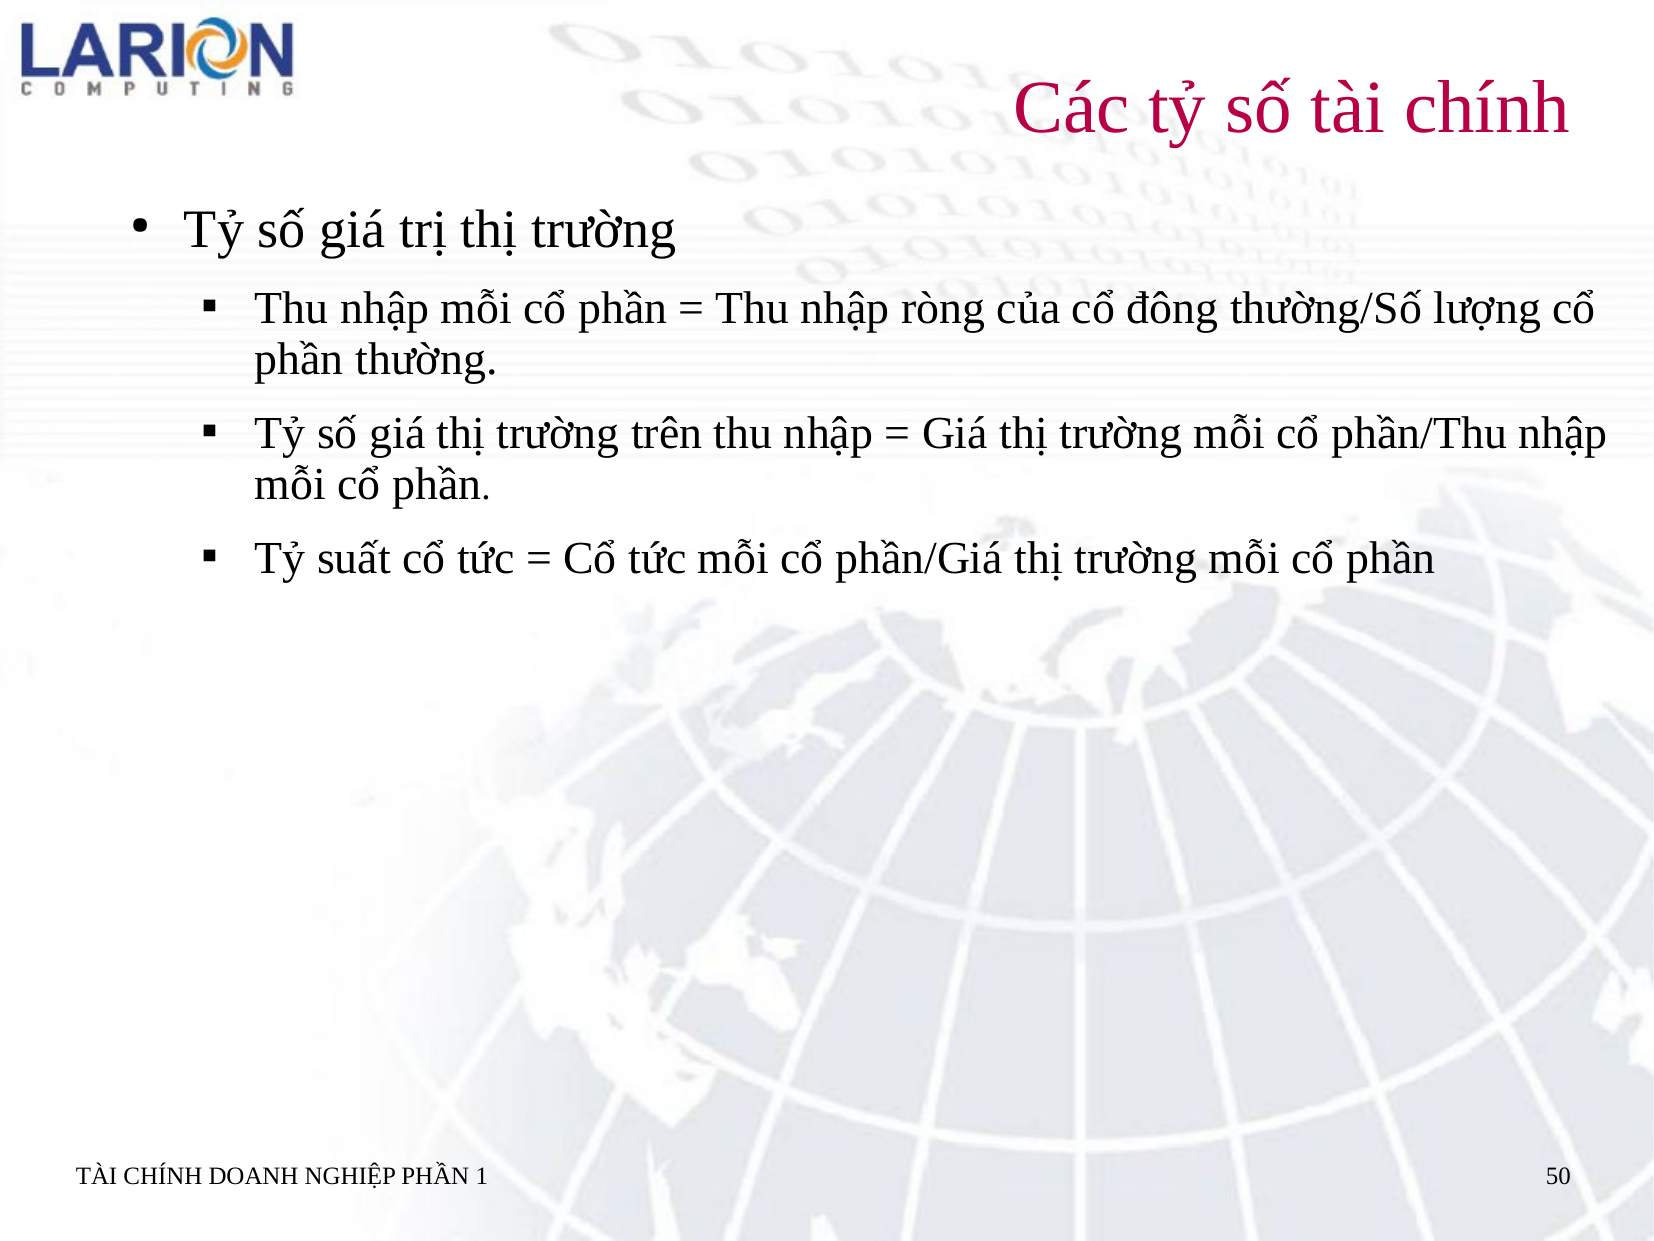

# Các tỷ số tài chính
Tỷ số giá trị thị trường
Thu nhập mỗi cổ phần = Thu nhập ròng của cổ đông thường/Số lượng cổ phần thường.
Tỷ số giá thị trường trên thu nhập = Giá thị trường mỗi cổ phần/Thu nhập mỗi cổ phần.
Tỷ suất cổ tức = Cổ tức mỗi cổ phần/Giá thị trường mỗi cổ phần
TÀI CHÍNH DOANH NGHIỆP PHẦN 1
50